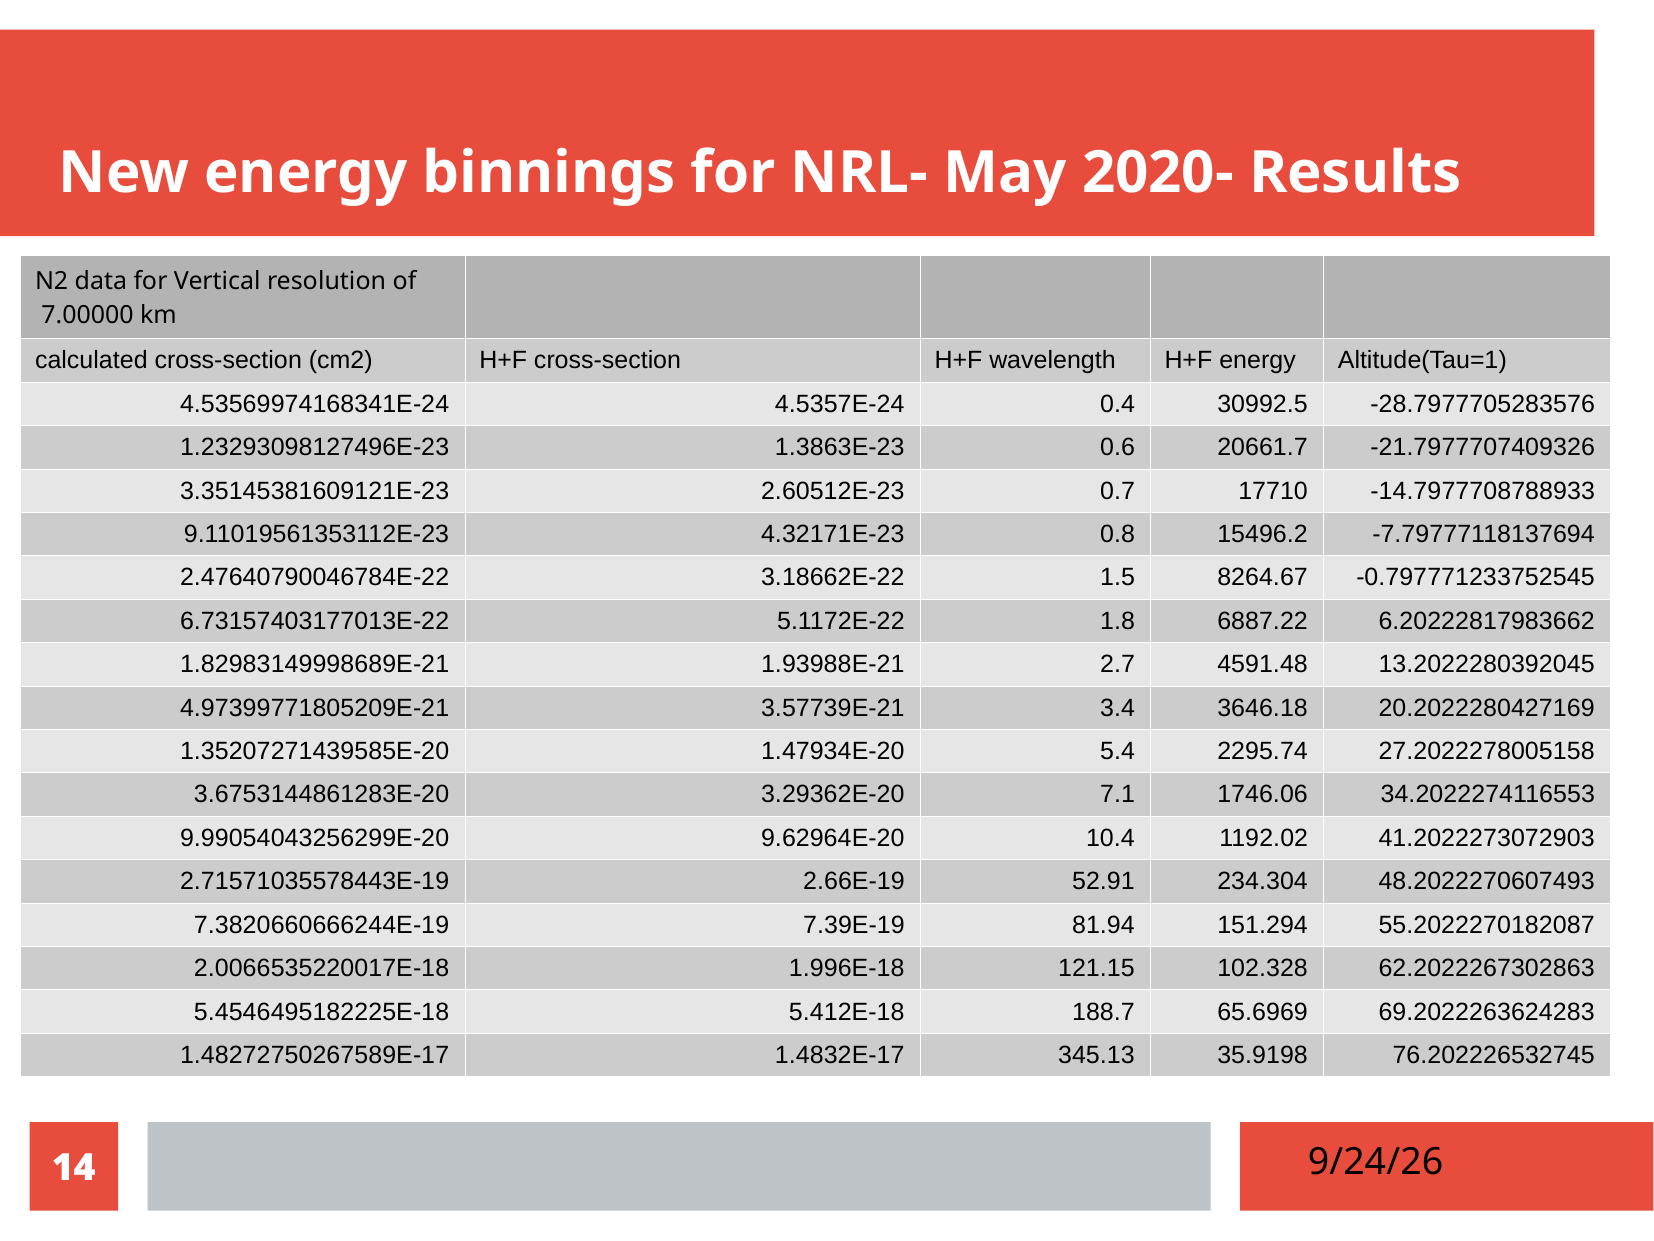

# New energy binnings for NRL- May 2020- Results
| N2 data for Vertical resolution of 7.00000 km | | | | |
| --- | --- | --- | --- | --- |
| calculated cross-section (cm2) | H+F cross-section | H+F wavelength | H+F energy | Altitude(Tau=1) |
| 4.53569974168341E-24 | 4.5357E-24 | 0.4 | 30992.5 | -28.7977705283576 |
| 1.23293098127496E-23 | 1.3863E-23 | 0.6 | 20661.7 | -21.7977707409326 |
| 3.35145381609121E-23 | 2.60512E-23 | 0.7 | 17710 | -14.7977708788933 |
| 9.11019561353112E-23 | 4.32171E-23 | 0.8 | 15496.2 | -7.79777118137694 |
| 2.47640790046784E-22 | 3.18662E-22 | 1.5 | 8264.67 | -0.797771233752545 |
| 6.73157403177013E-22 | 5.1172E-22 | 1.8 | 6887.22 | 6.20222817983662 |
| 1.82983149998689E-21 | 1.93988E-21 | 2.7 | 4591.48 | 13.2022280392045 |
| 4.97399771805209E-21 | 3.57739E-21 | 3.4 | 3646.18 | 20.2022280427169 |
| 1.35207271439585E-20 | 1.47934E-20 | 5.4 | 2295.74 | 27.2022278005158 |
| 3.6753144861283E-20 | 3.29362E-20 | 7.1 | 1746.06 | 34.2022274116553 |
| 9.99054043256299E-20 | 9.62964E-20 | 10.4 | 1192.02 | 41.2022273072903 |
| 2.71571035578443E-19 | 2.66E-19 | 52.91 | 234.304 | 48.2022270607493 |
| 7.3820660666244E-19 | 7.39E-19 | 81.94 | 151.294 | 55.2022270182087 |
| 2.0066535220017E-18 | 1.996E-18 | 121.15 | 102.328 | 62.2022267302863 |
| 5.4546495182225E-18 | 5.412E-18 | 188.7 | 65.6969 | 69.2022263624283 |
| 1.48272750267589E-17 | 1.4832E-17 | 345.13 | 35.9198 | 76.202226532745 |
14